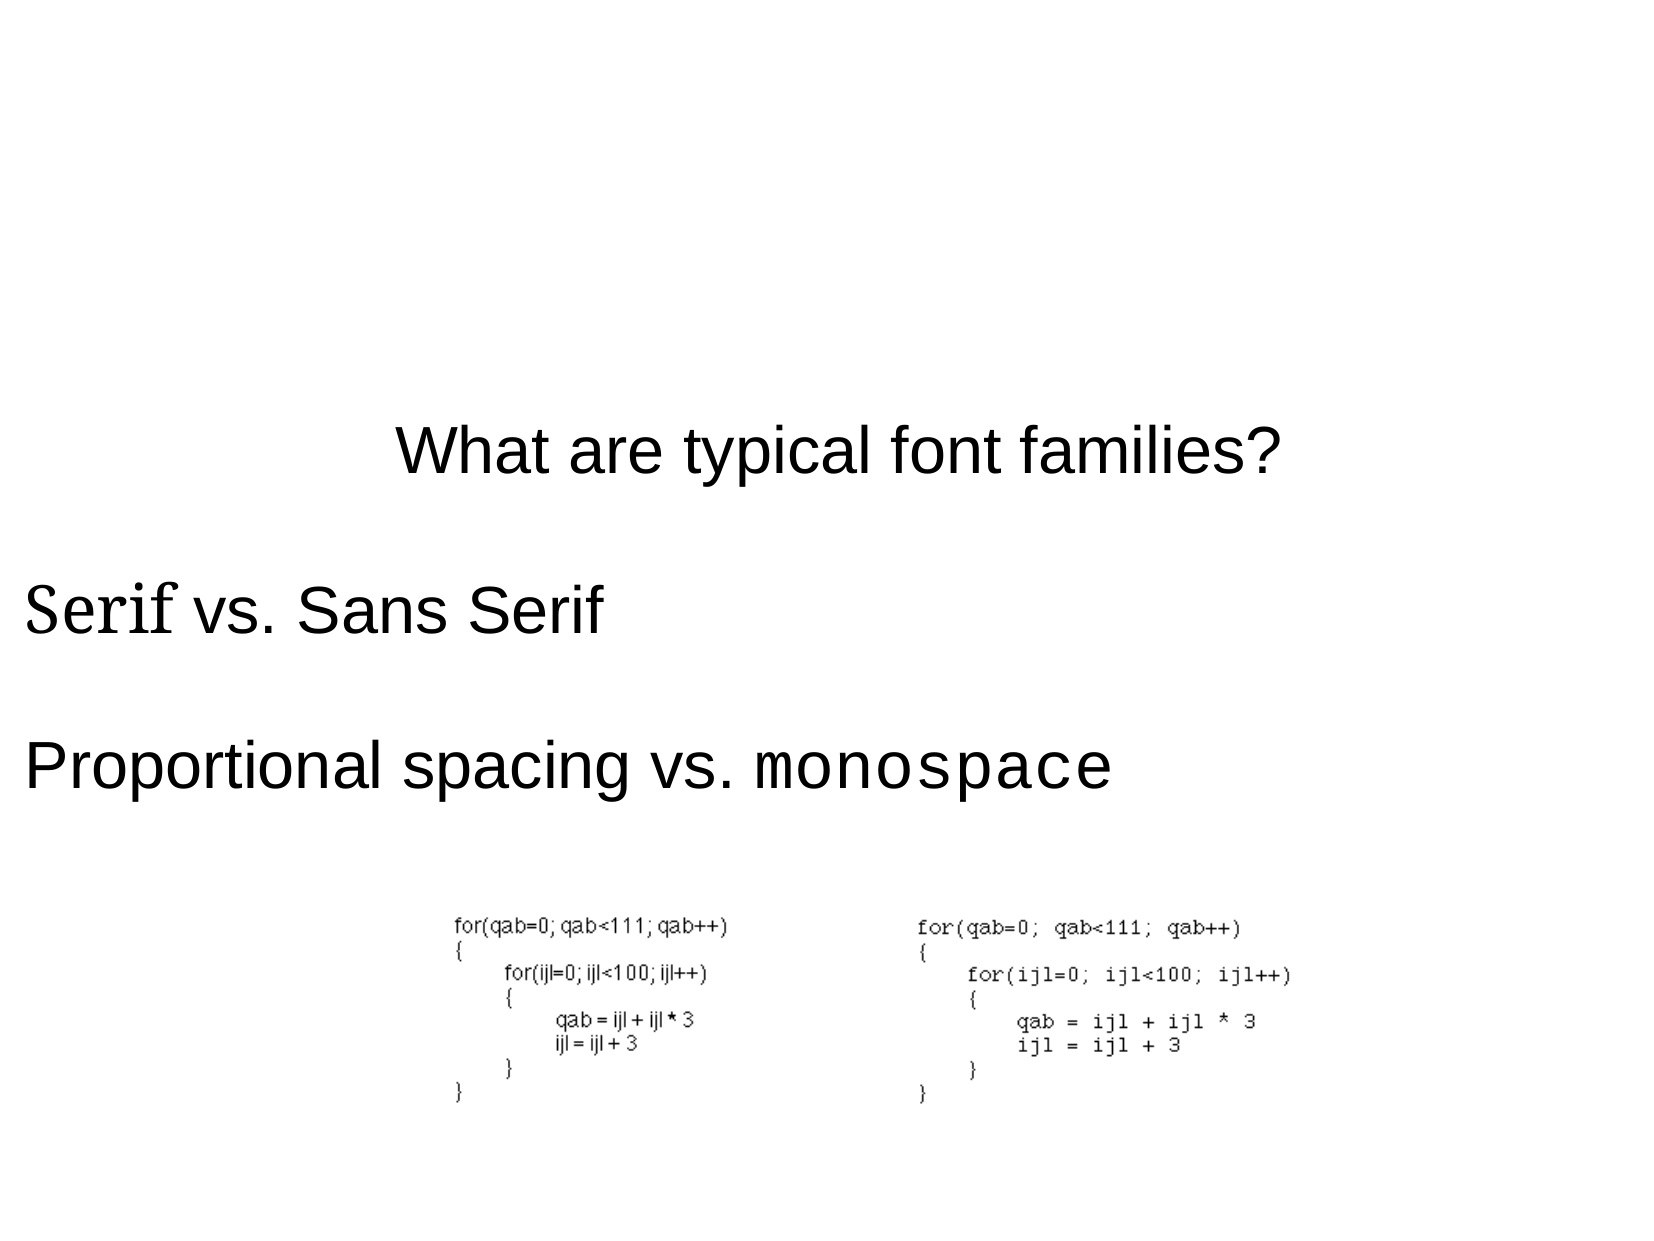

#
What are typical font families?
Serif vs. Sans Serif
Proportional spacing vs. monospace